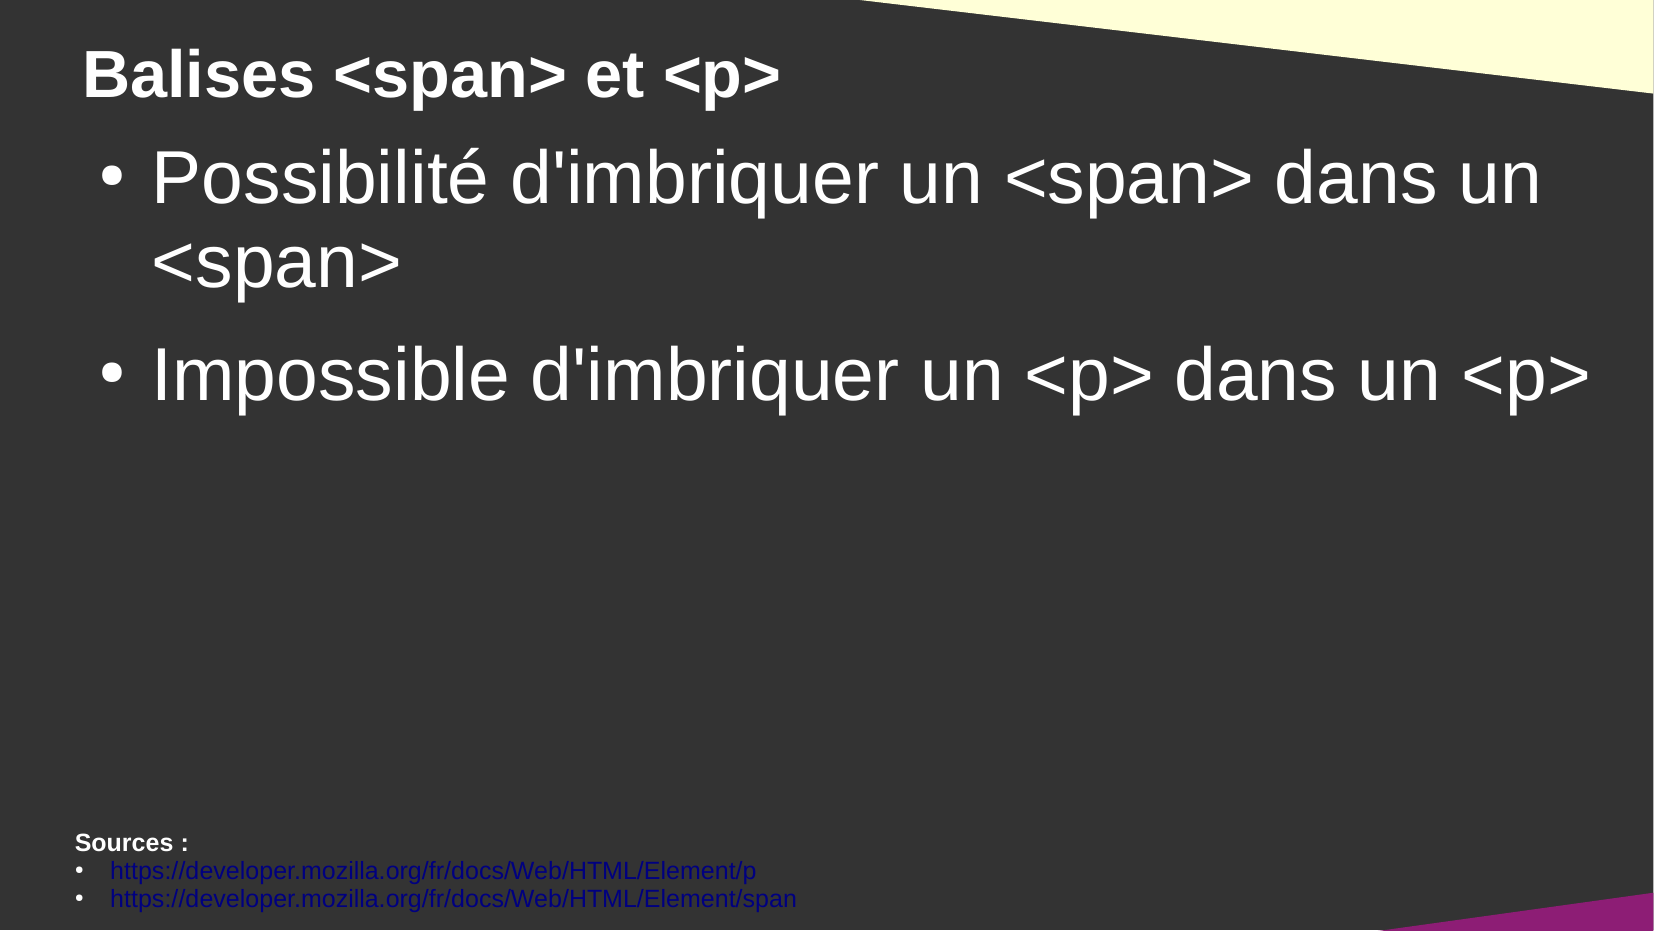

# Balises <span> et <p>
Possibilité d'imbriquer un <span> dans un <span>
Impossible d'imbriquer un <p> dans un <p>
Sources :
https://developer.mozilla.org/fr/docs/Web/HTML/Element/p
https://developer.mozilla.org/fr/docs/Web/HTML/Element/span